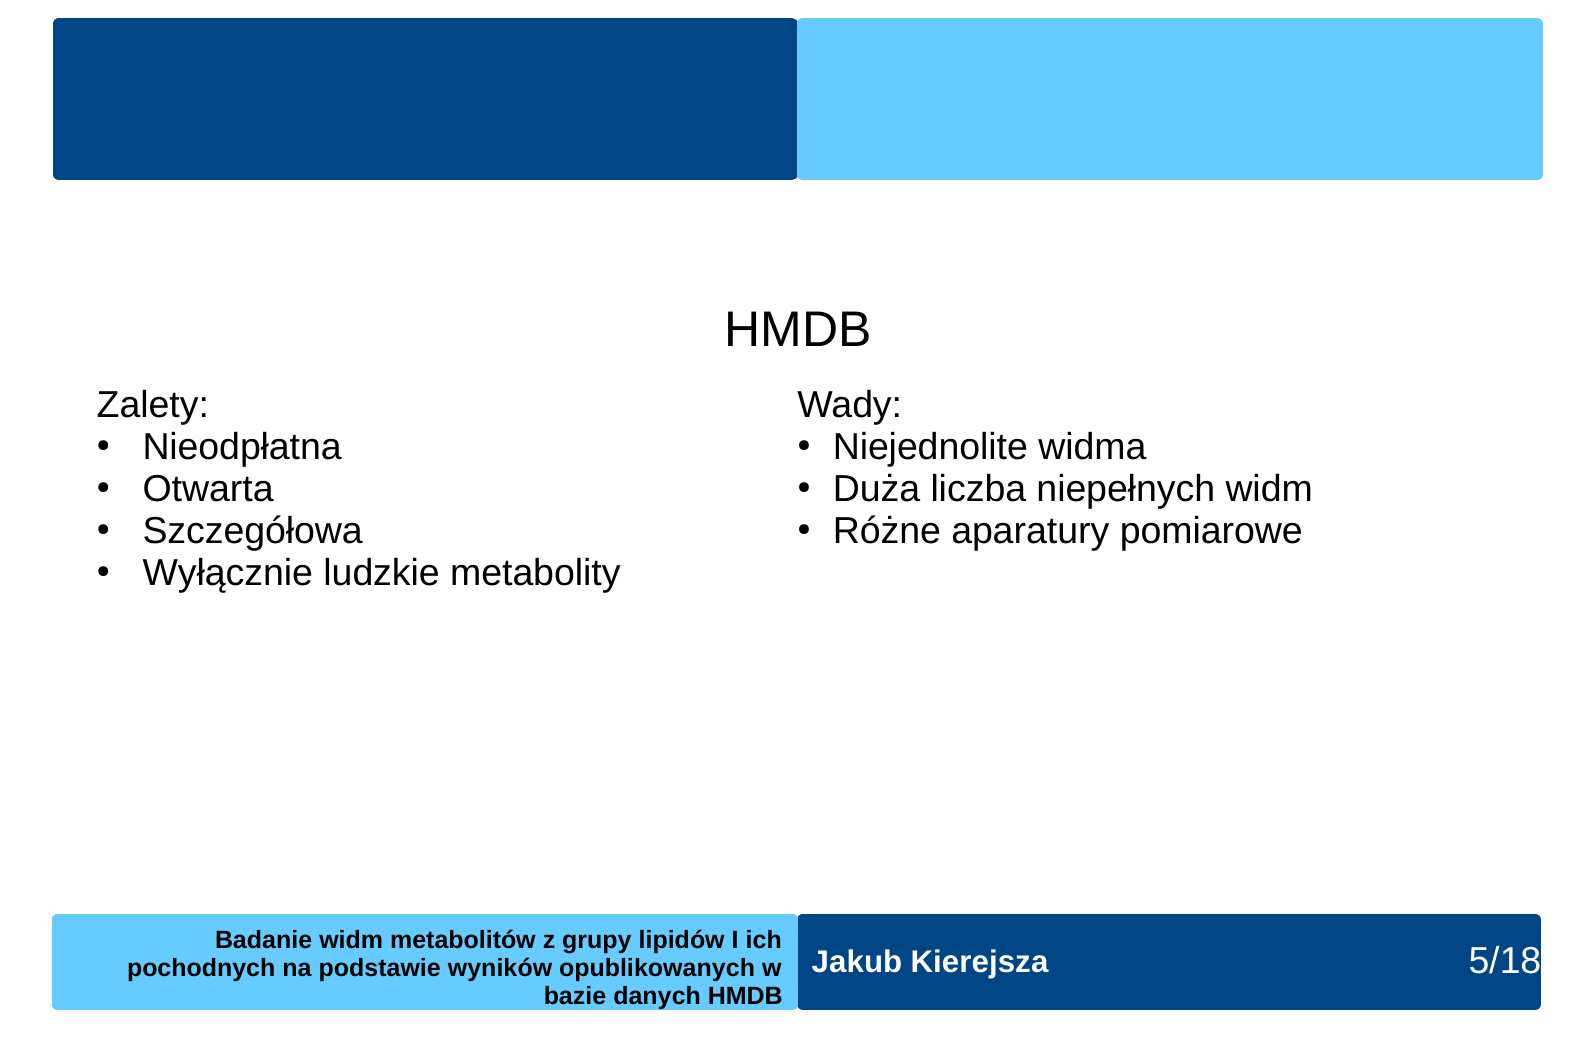

# HMDB
| Zalety: Nieodpłatna Otwarta Szczegółowa Wyłącznie ludzkie metabolity | Wady: Niejednolite widma Duża liczba niepełnych widm Różne aparatury pomiarowe |
| --- | --- |
Wieloagentowy system wyboru miejsca spotkań na urządzenia mobilne
Jakub Kierejsza
Badanie widm metabolitów z grupy lipidów I ich pochodnych na podstawie wyników opublikowanych w bazie danych HMDB